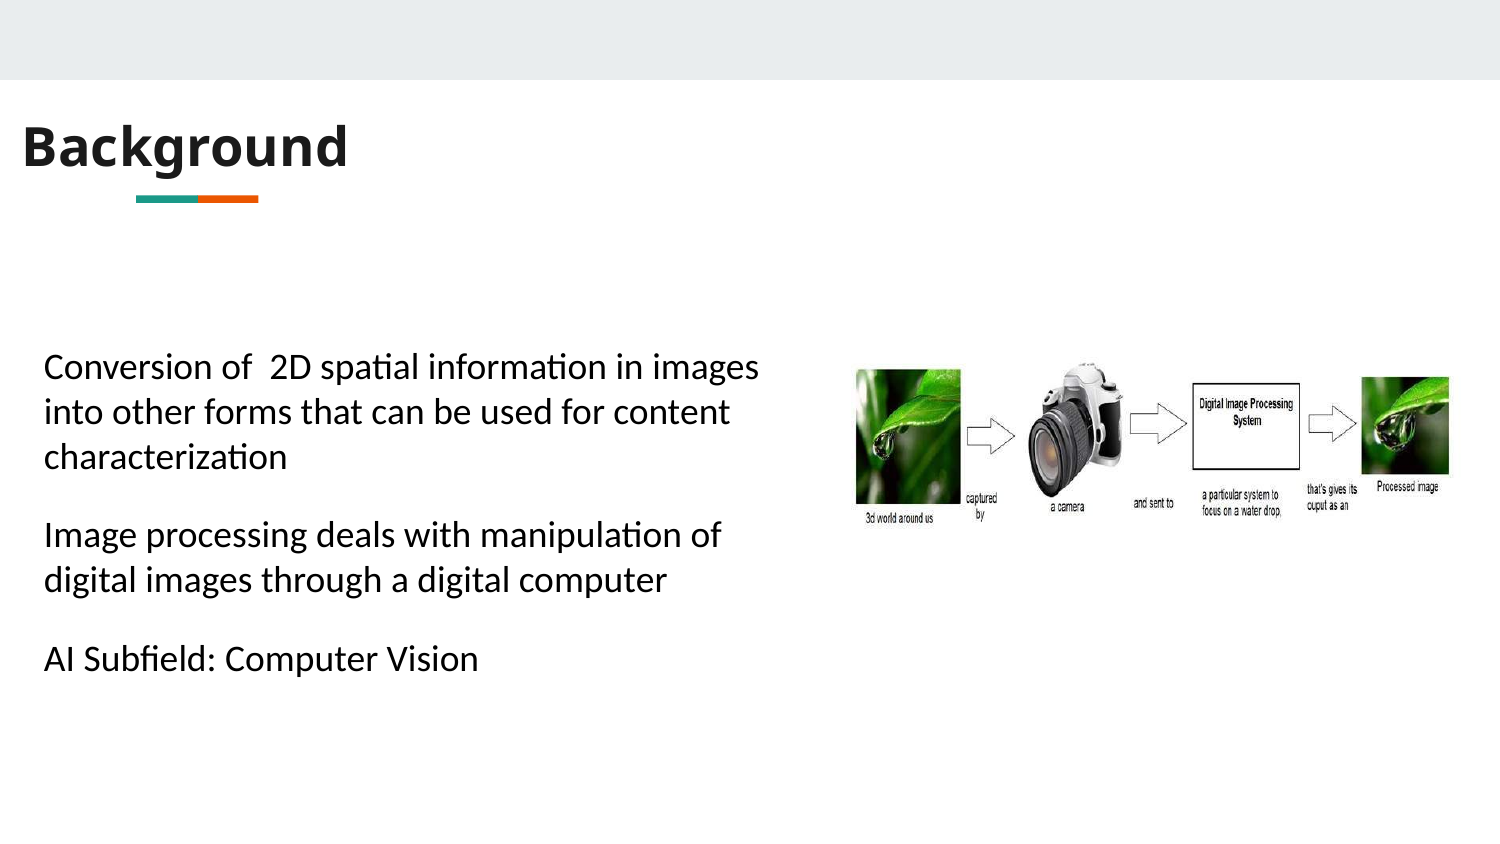

# Background
Conversion of 2D spatial information in images into other forms that can be used for content characterization
Image processing deals with manipulation of digital images through a digital computer
AI Subfield: Computer Vision